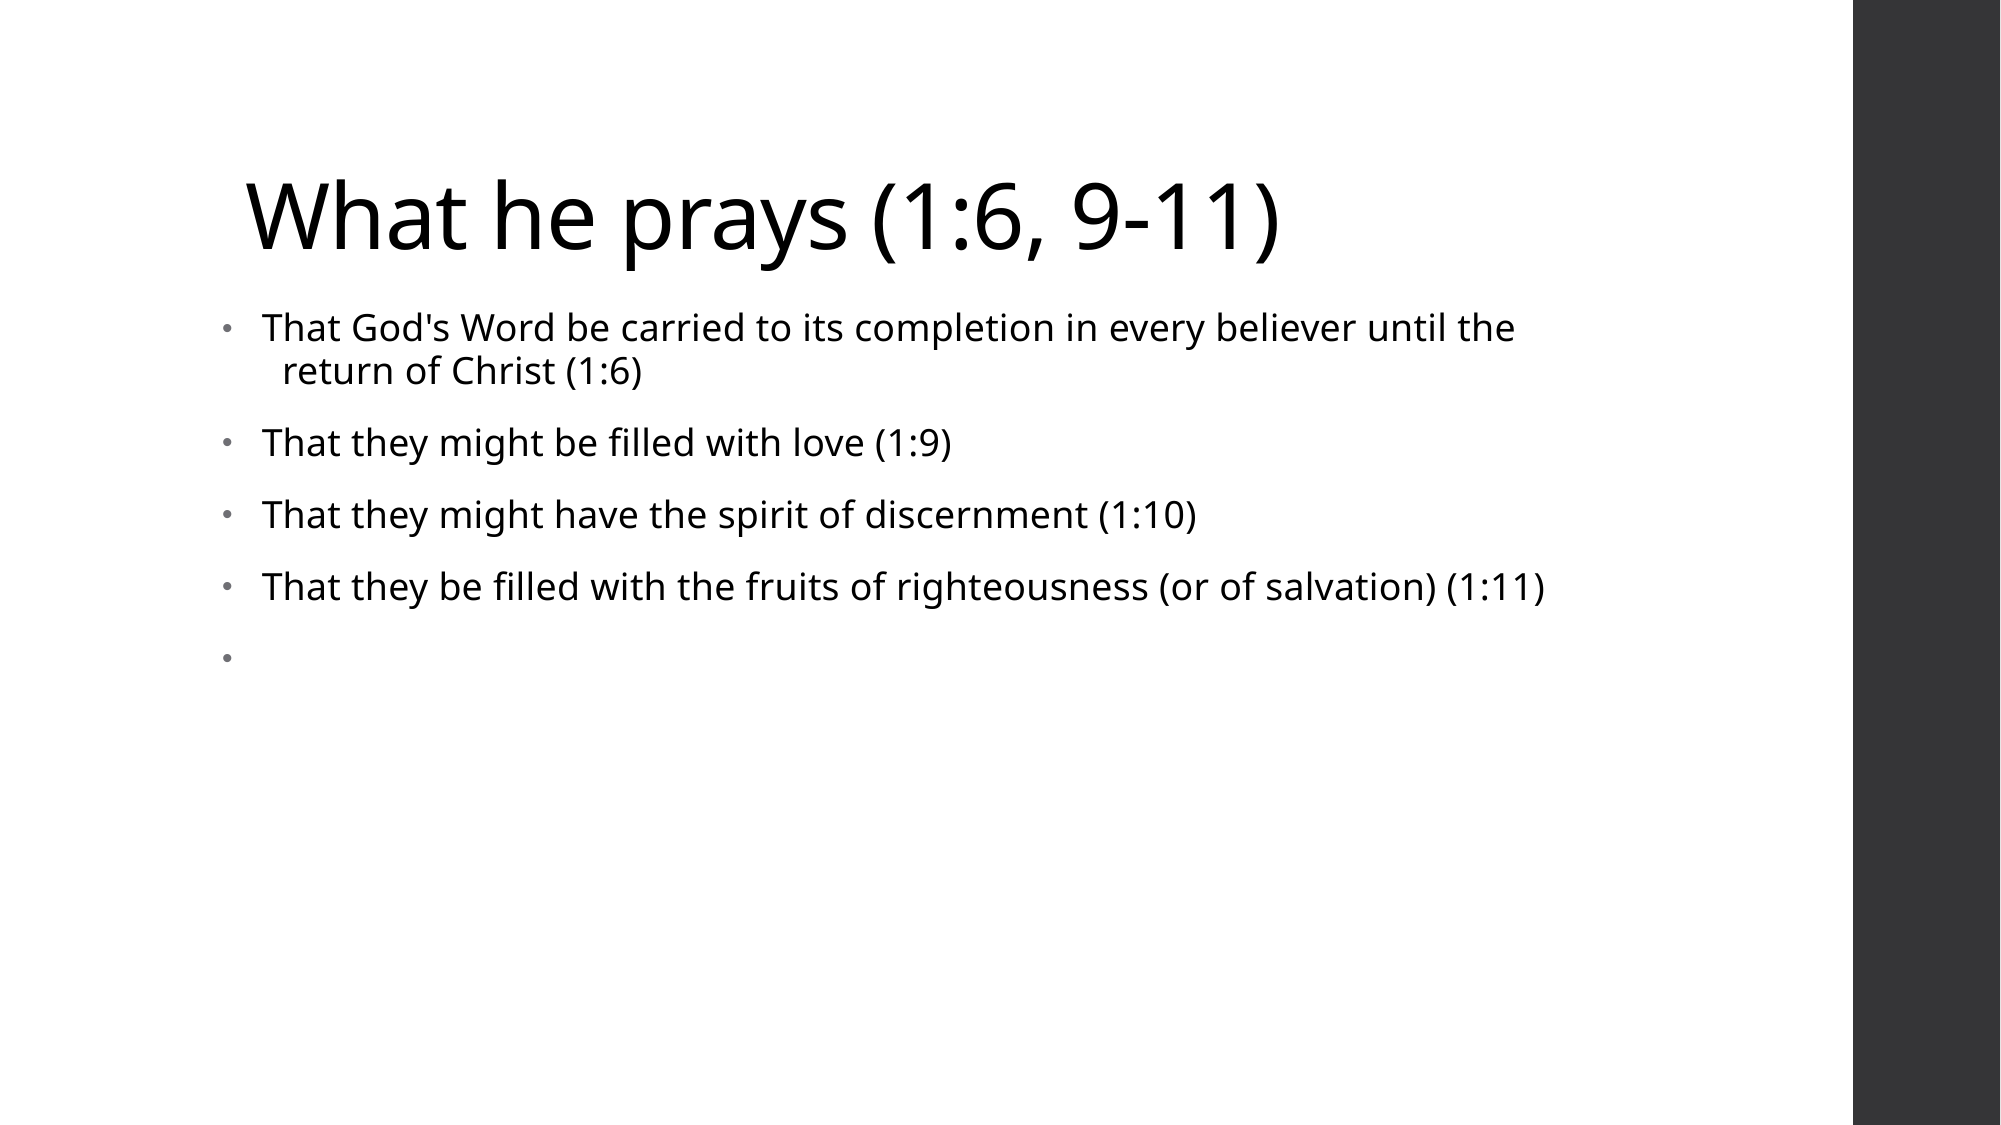

# What he prays (1:6, 9-11)
 That God's Word be carried to its completion in every believer until the return of Christ (1:6)
 That they might be filled with love (1:9)
 That they might have the spirit of discernment (1:10)
 That they be filled with the fruits of righteousness (or of salvation) (1:11)